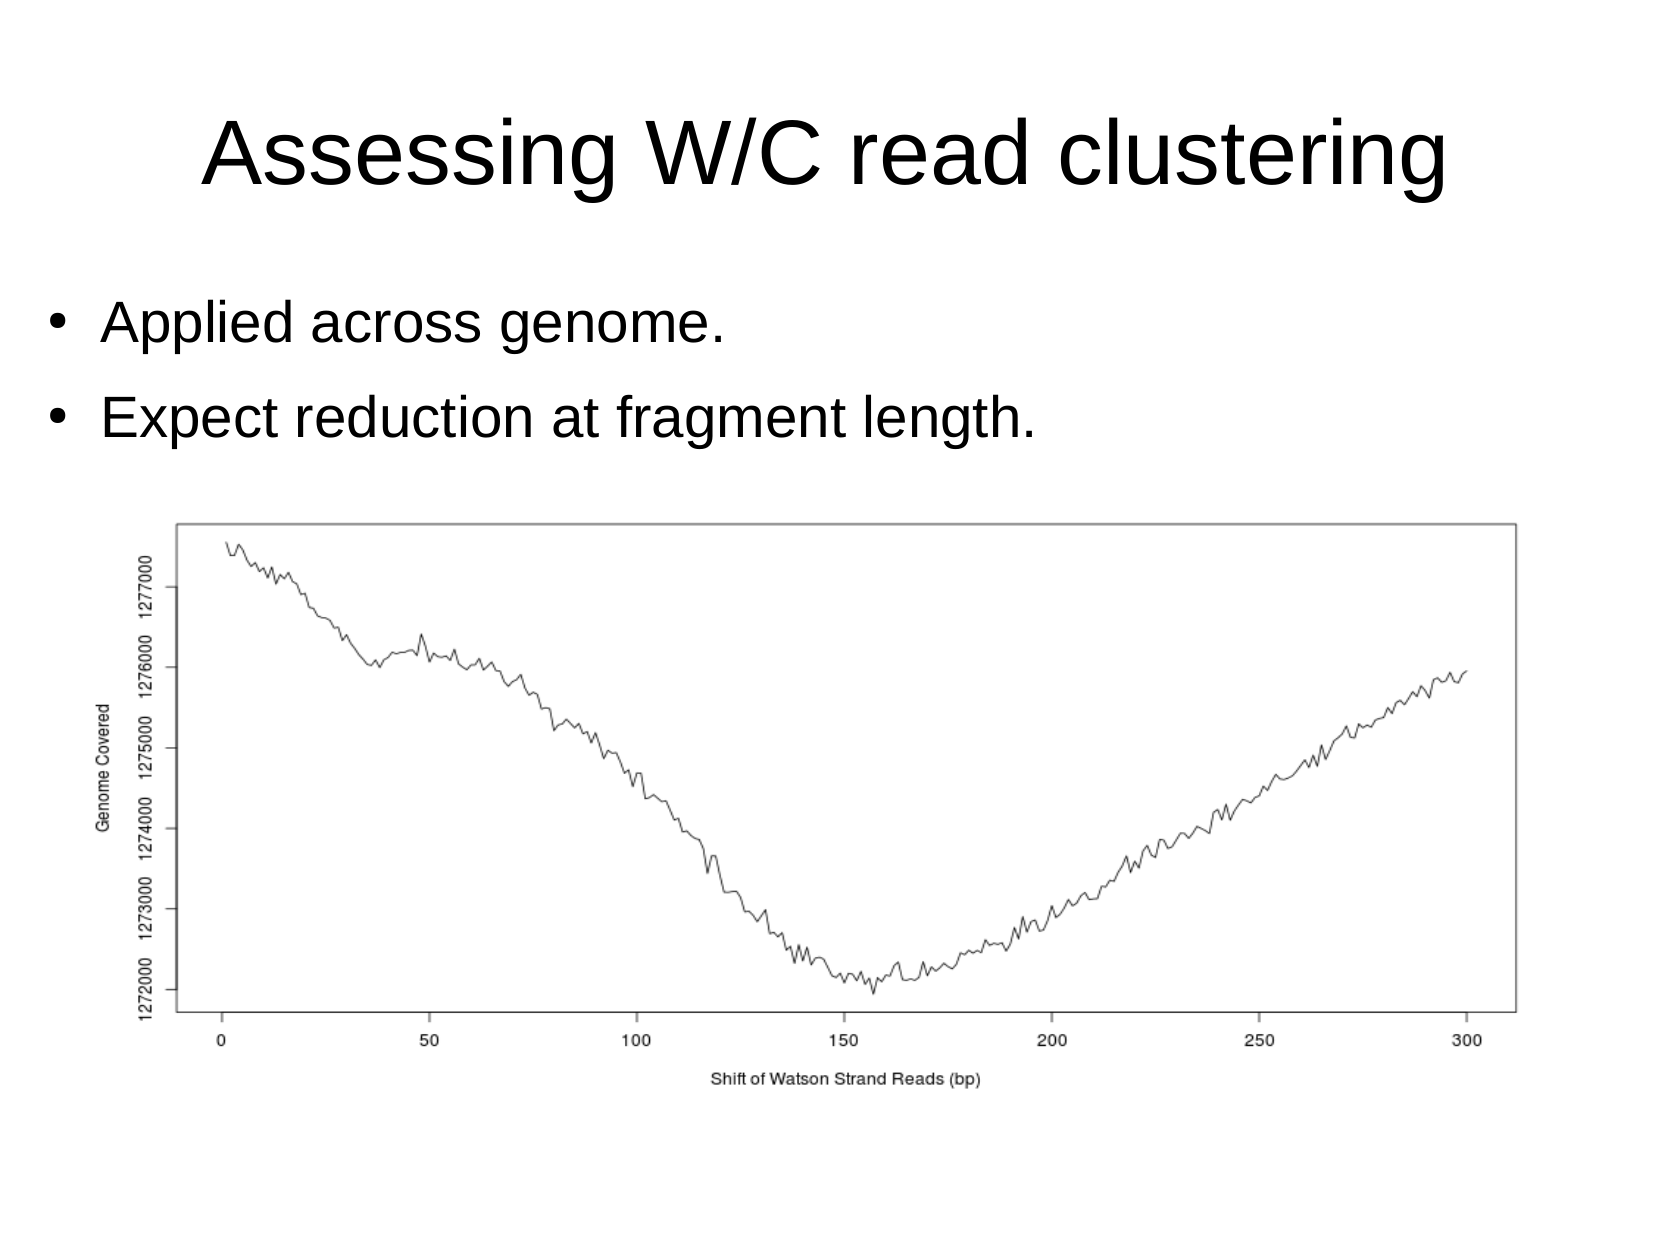

# Assessing W/C read clustering
Applied across genome.
Expect reduction at fragment length.